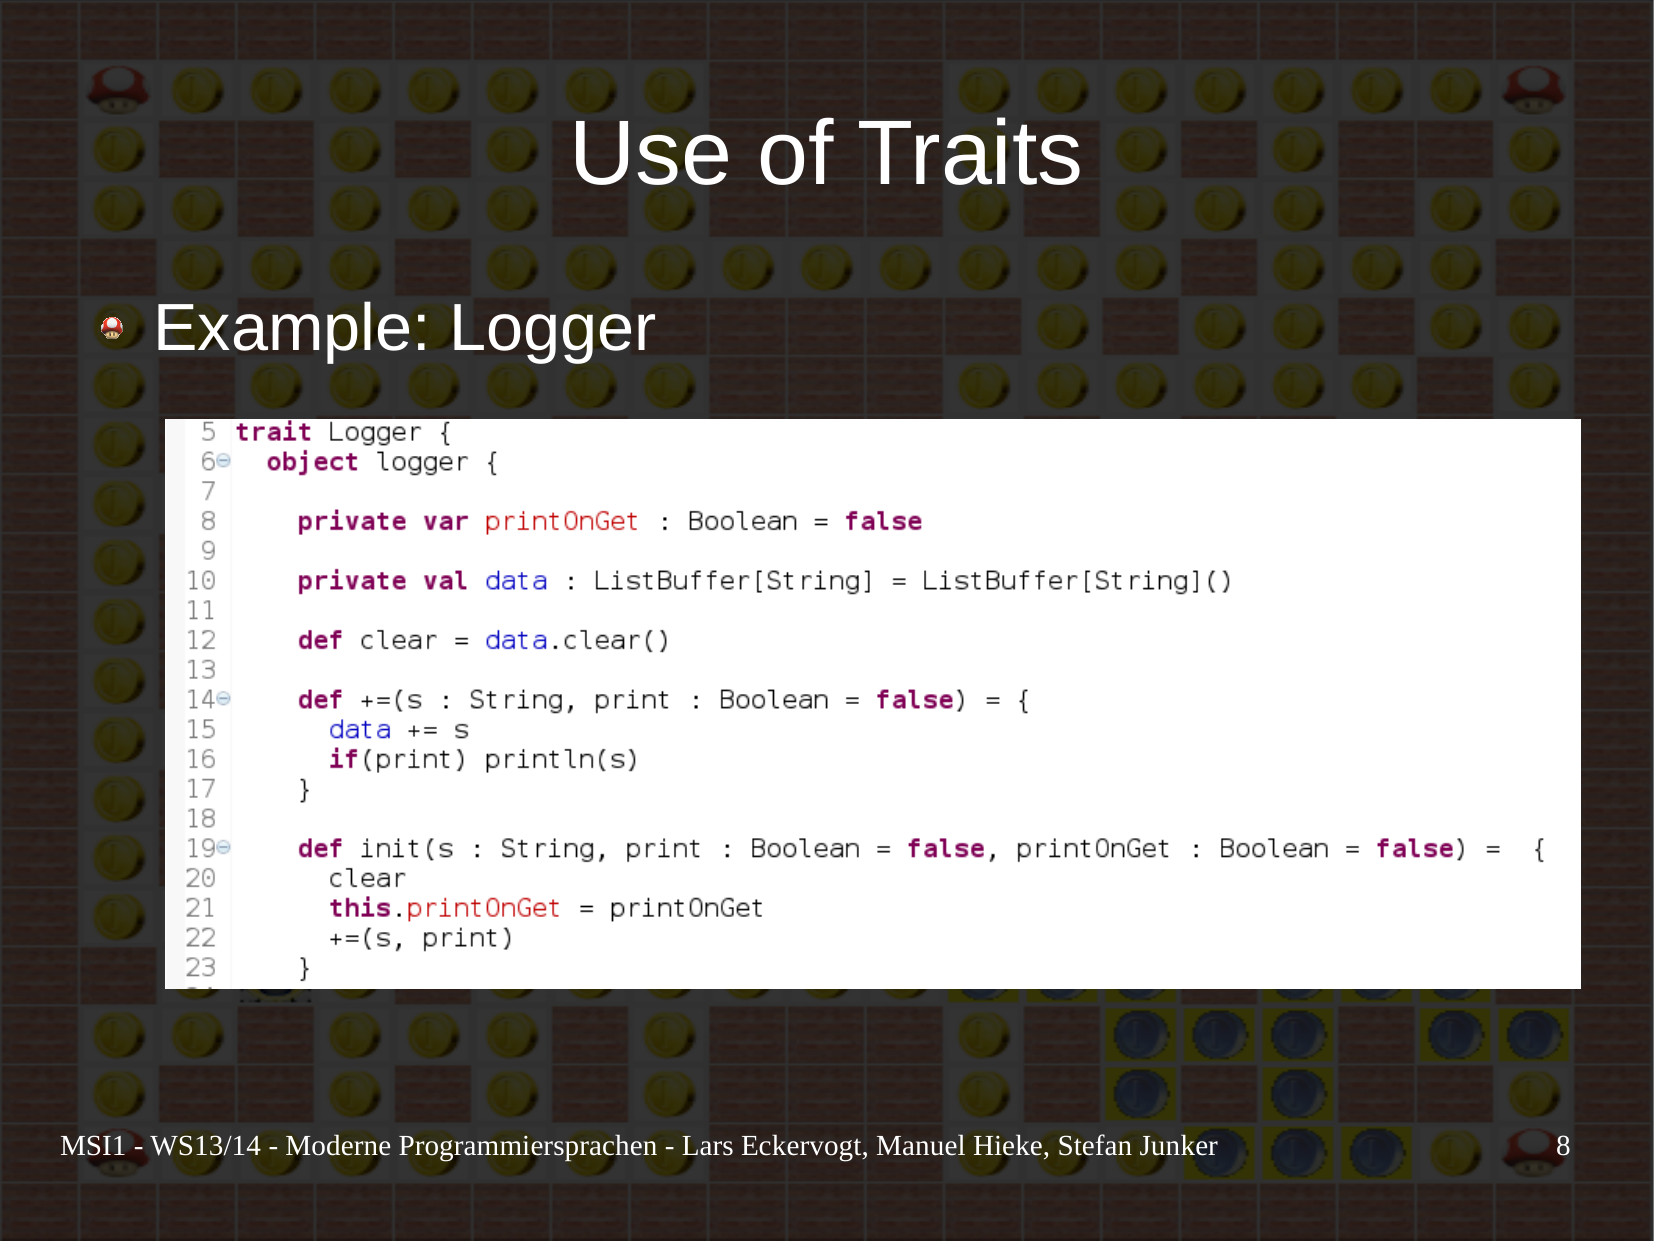

# Use of Traits
Example: Logger
MSI1 - WS13/14 - Moderne Programmiersprachen - Lars Eckervogt, Manuel Hieke, Stefan Junker
8